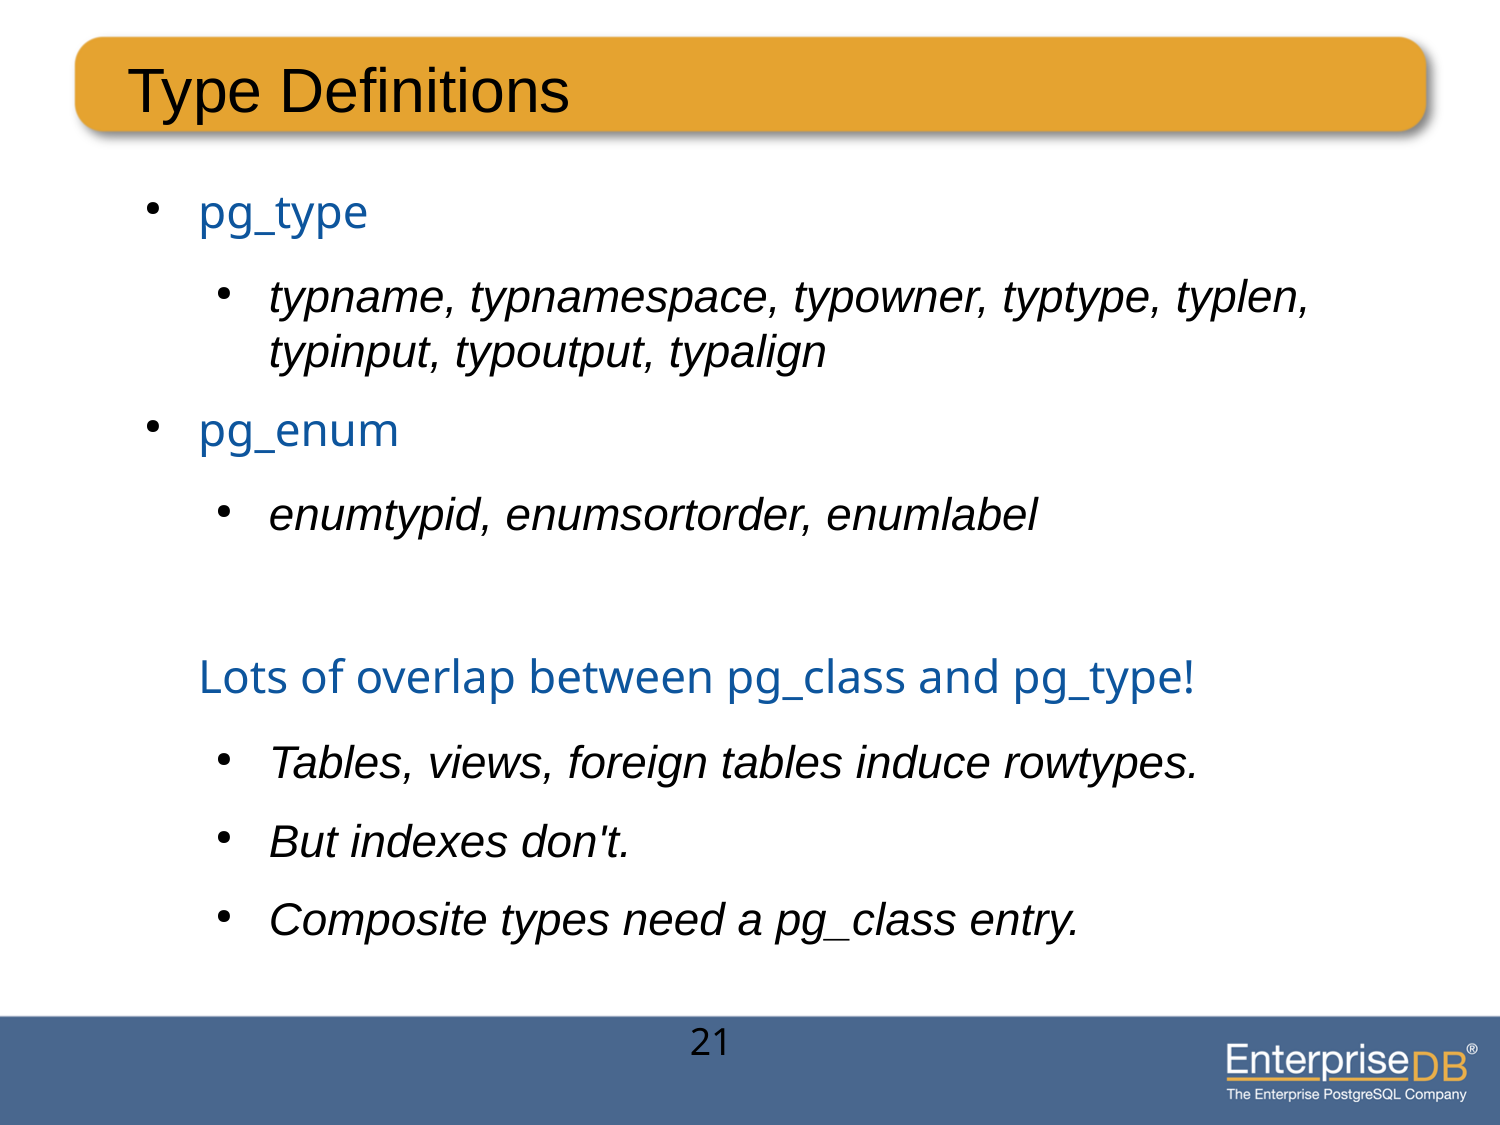

# Type Definitions
pg_type
typname, typnamespace, typowner, typtype, typlen, typinput, typoutput, typalign
pg_enum
enumtypid, enumsortorder, enumlabel
Lots of overlap between pg_class and pg_type!
Tables, views, foreign tables induce rowtypes.
But indexes don't.
Composite types need a pg_class entry.